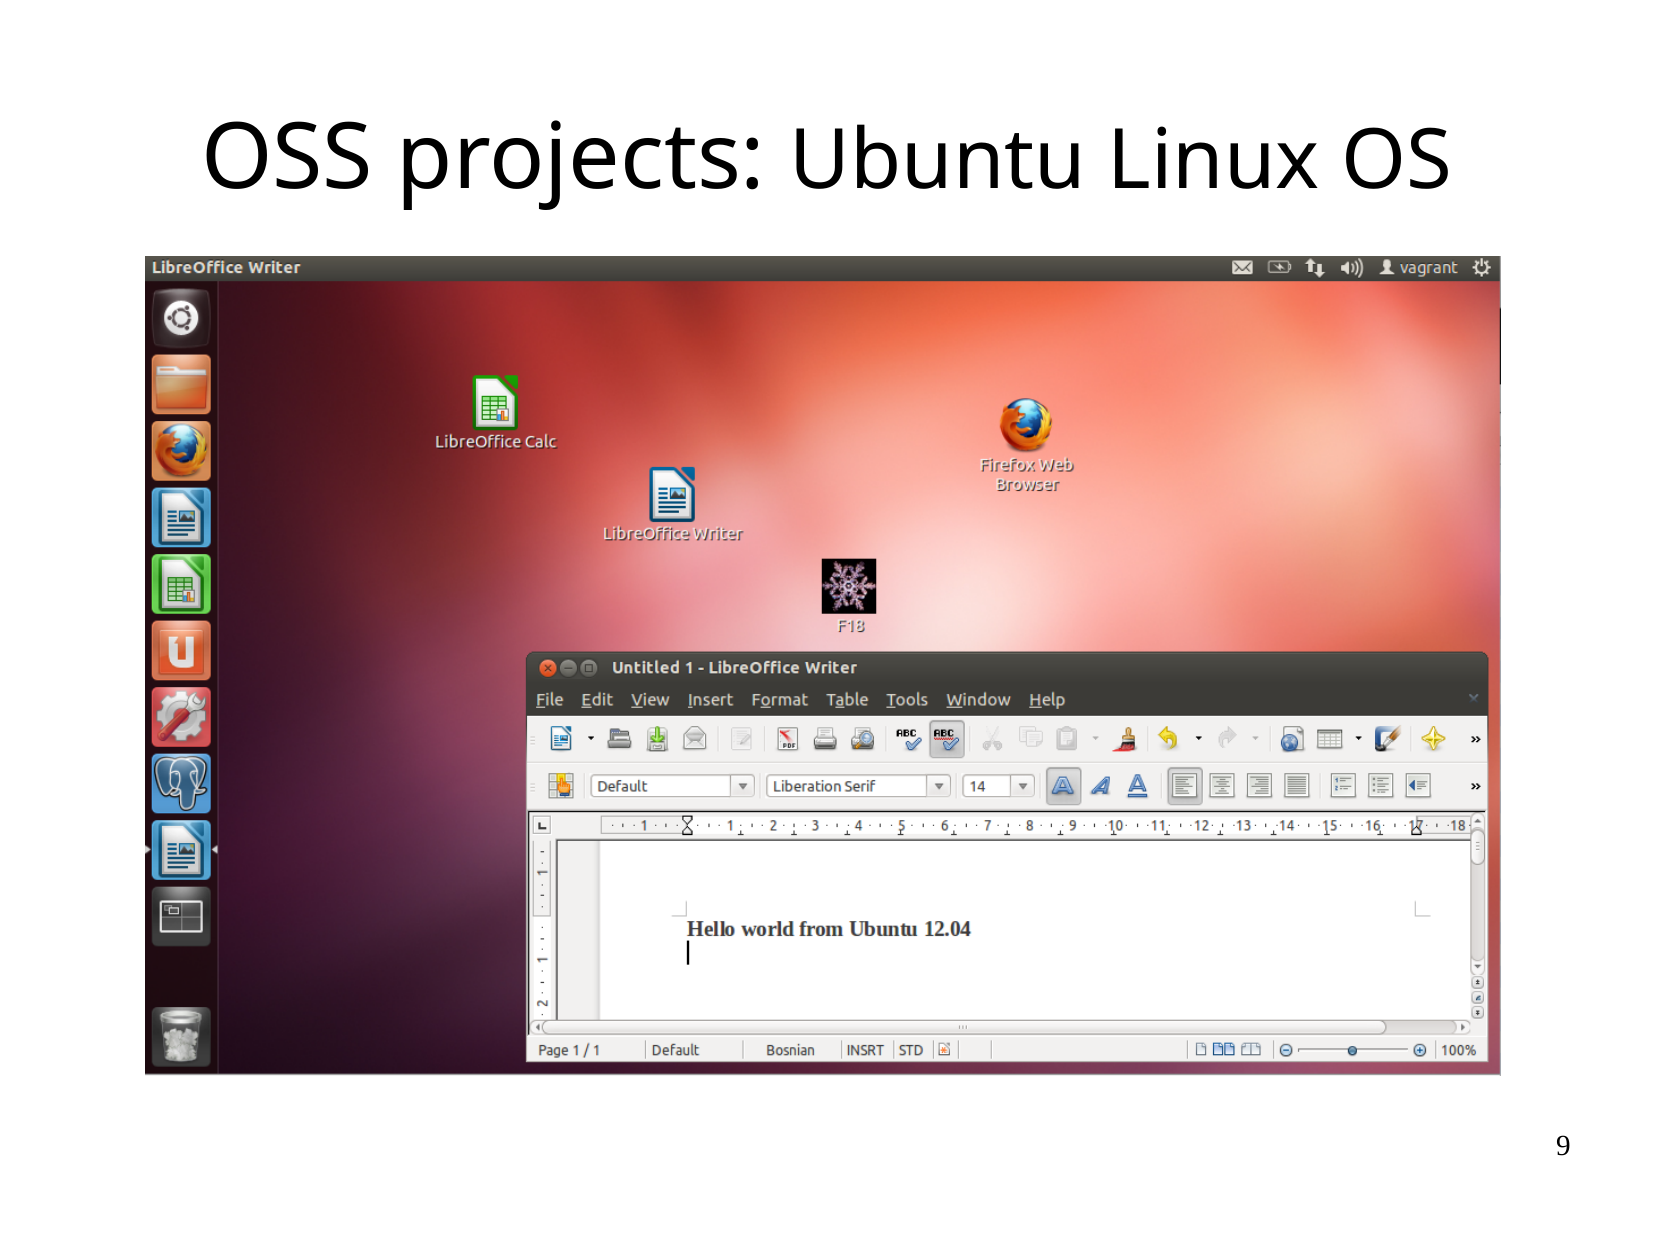

# OSS projects: Ubuntu Linux OS
9